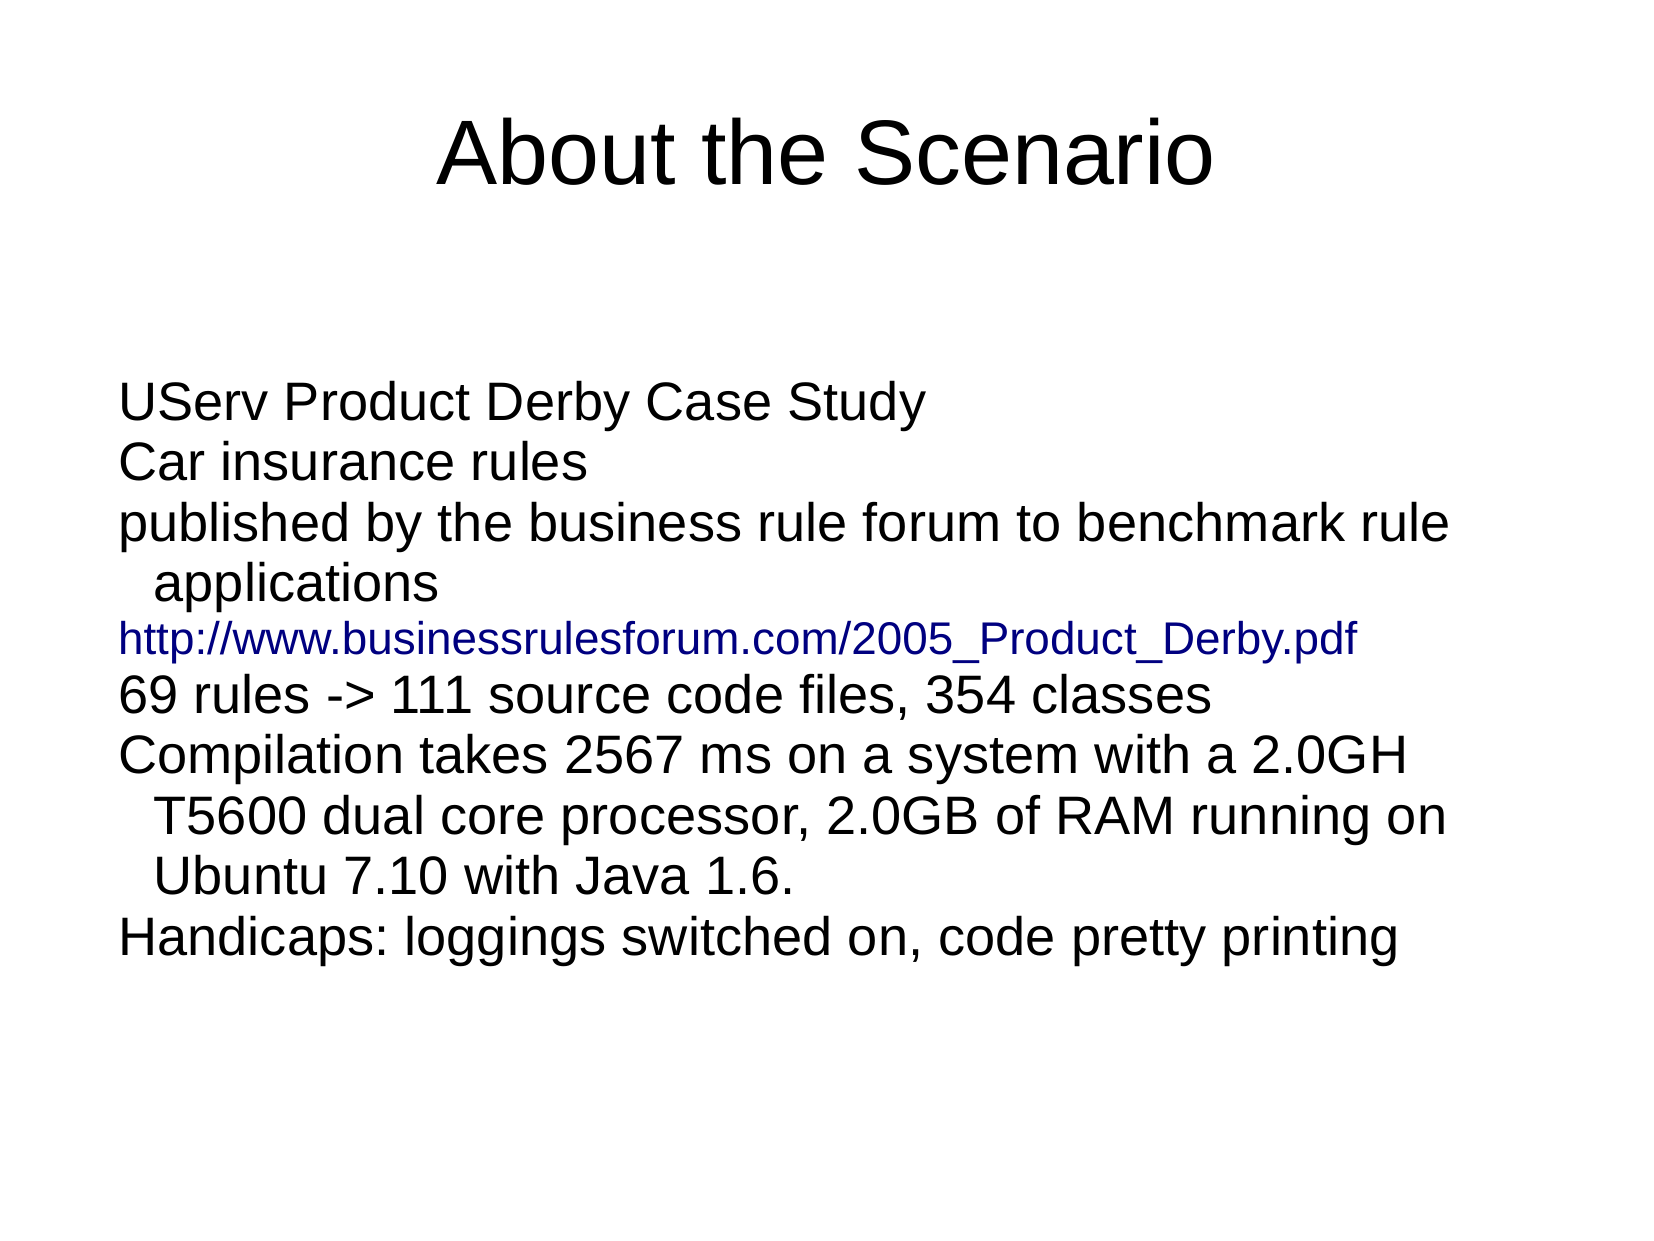

# About the Scenario
UServ Product Derby Case Study
Car insurance rules
published by the business rule forum to benchmark rule applications
http://www.businessrulesforum.com/2005_Product_Derby.pdf
69 rules -> 111 source code files, 354 classes
Compilation takes 2567 ms on a system with a 2.0GH T5600 dual core processor, 2.0GB of RAM running on Ubuntu 7.10 with Java 1.6.
Handicaps: loggings switched on, code pretty printing